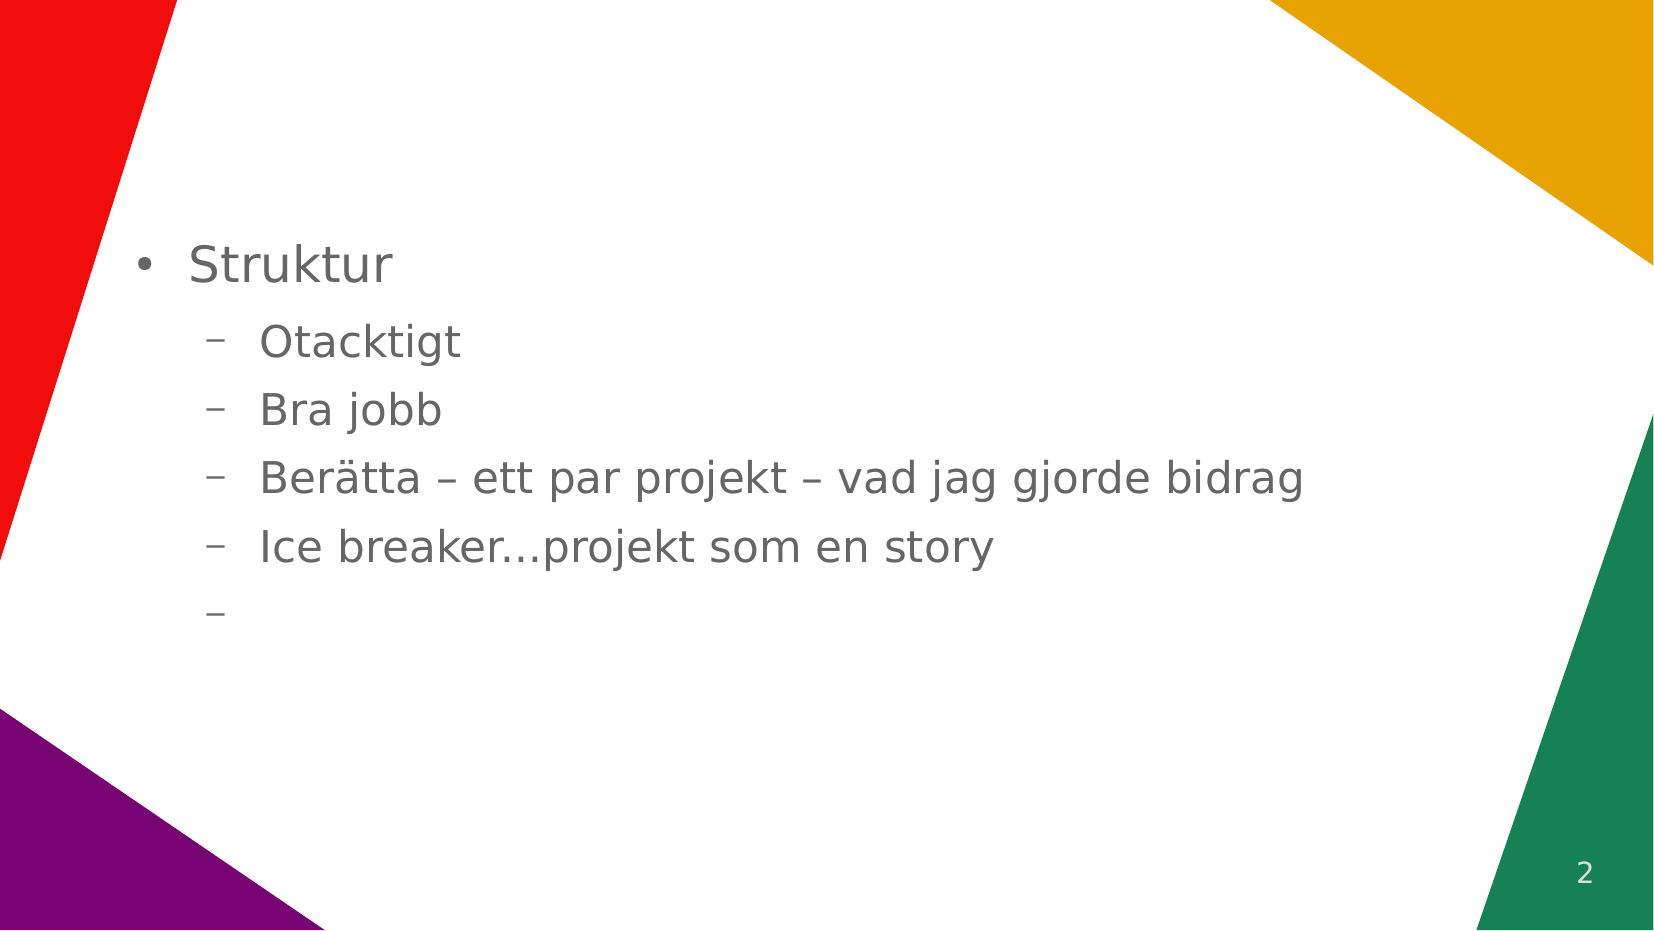

#
Struktur
Otacktigt
Bra jobb
Berätta – ett par projekt – vad jag gjorde bidrag
Ice breaker...projekt som en story
2